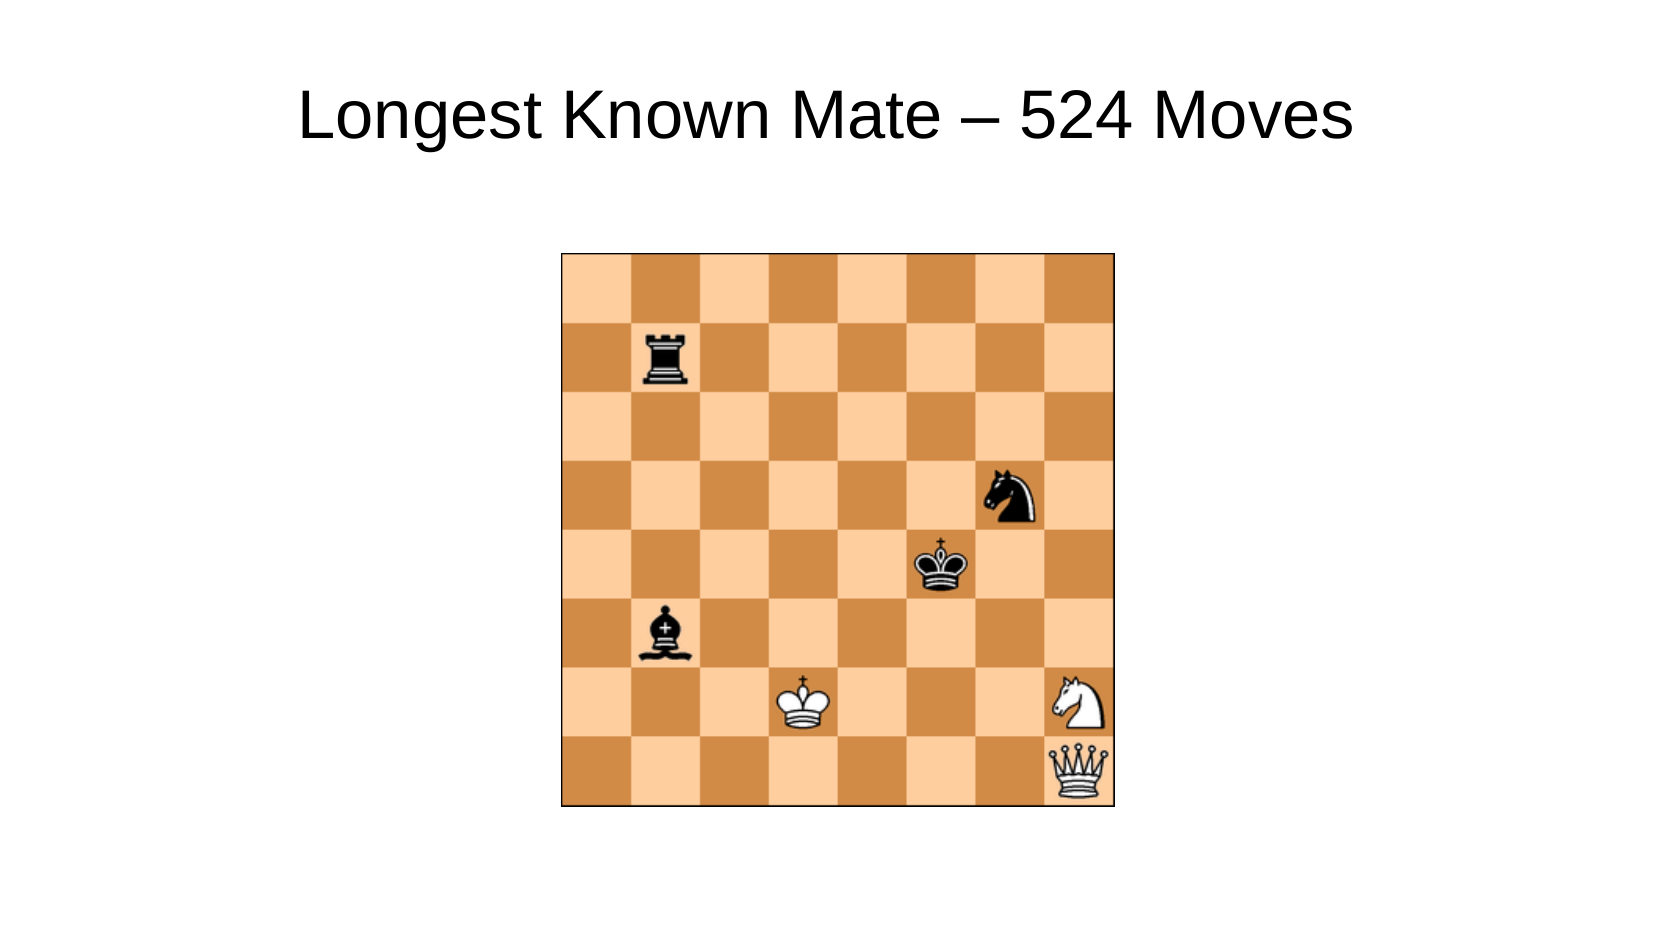

# Longest Known Mate – 524 Moves